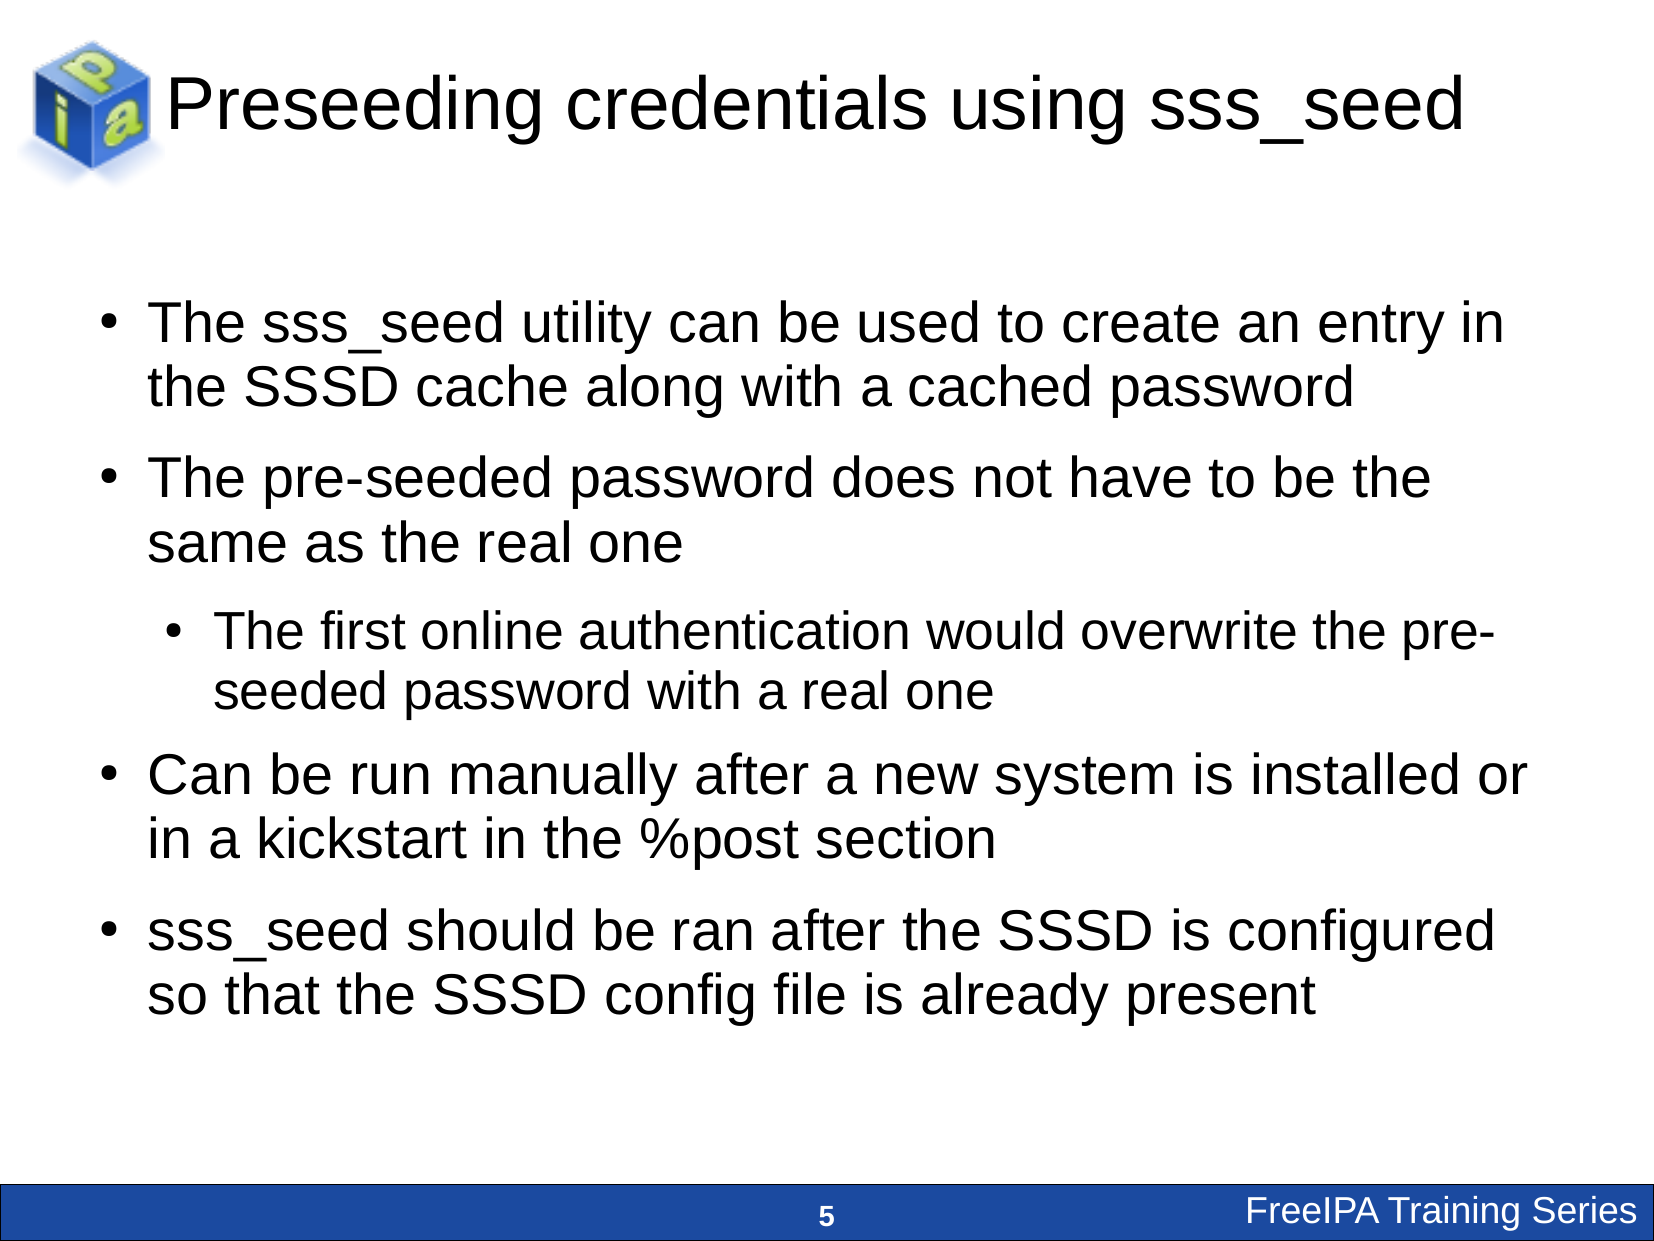

# Preseeding credentials using sss_seed
The sss_seed utility can be used to create an entry in the SSSD cache along with a cached password
The pre-seeded password does not have to be the same as the real one
The first online authentication would overwrite the pre-seeded password with a real one
Can be run manually after a new system is installed or in a kickstart in the %post section
sss_seed should be ran after the SSSD is configured so that the SSSD config file is already present
5